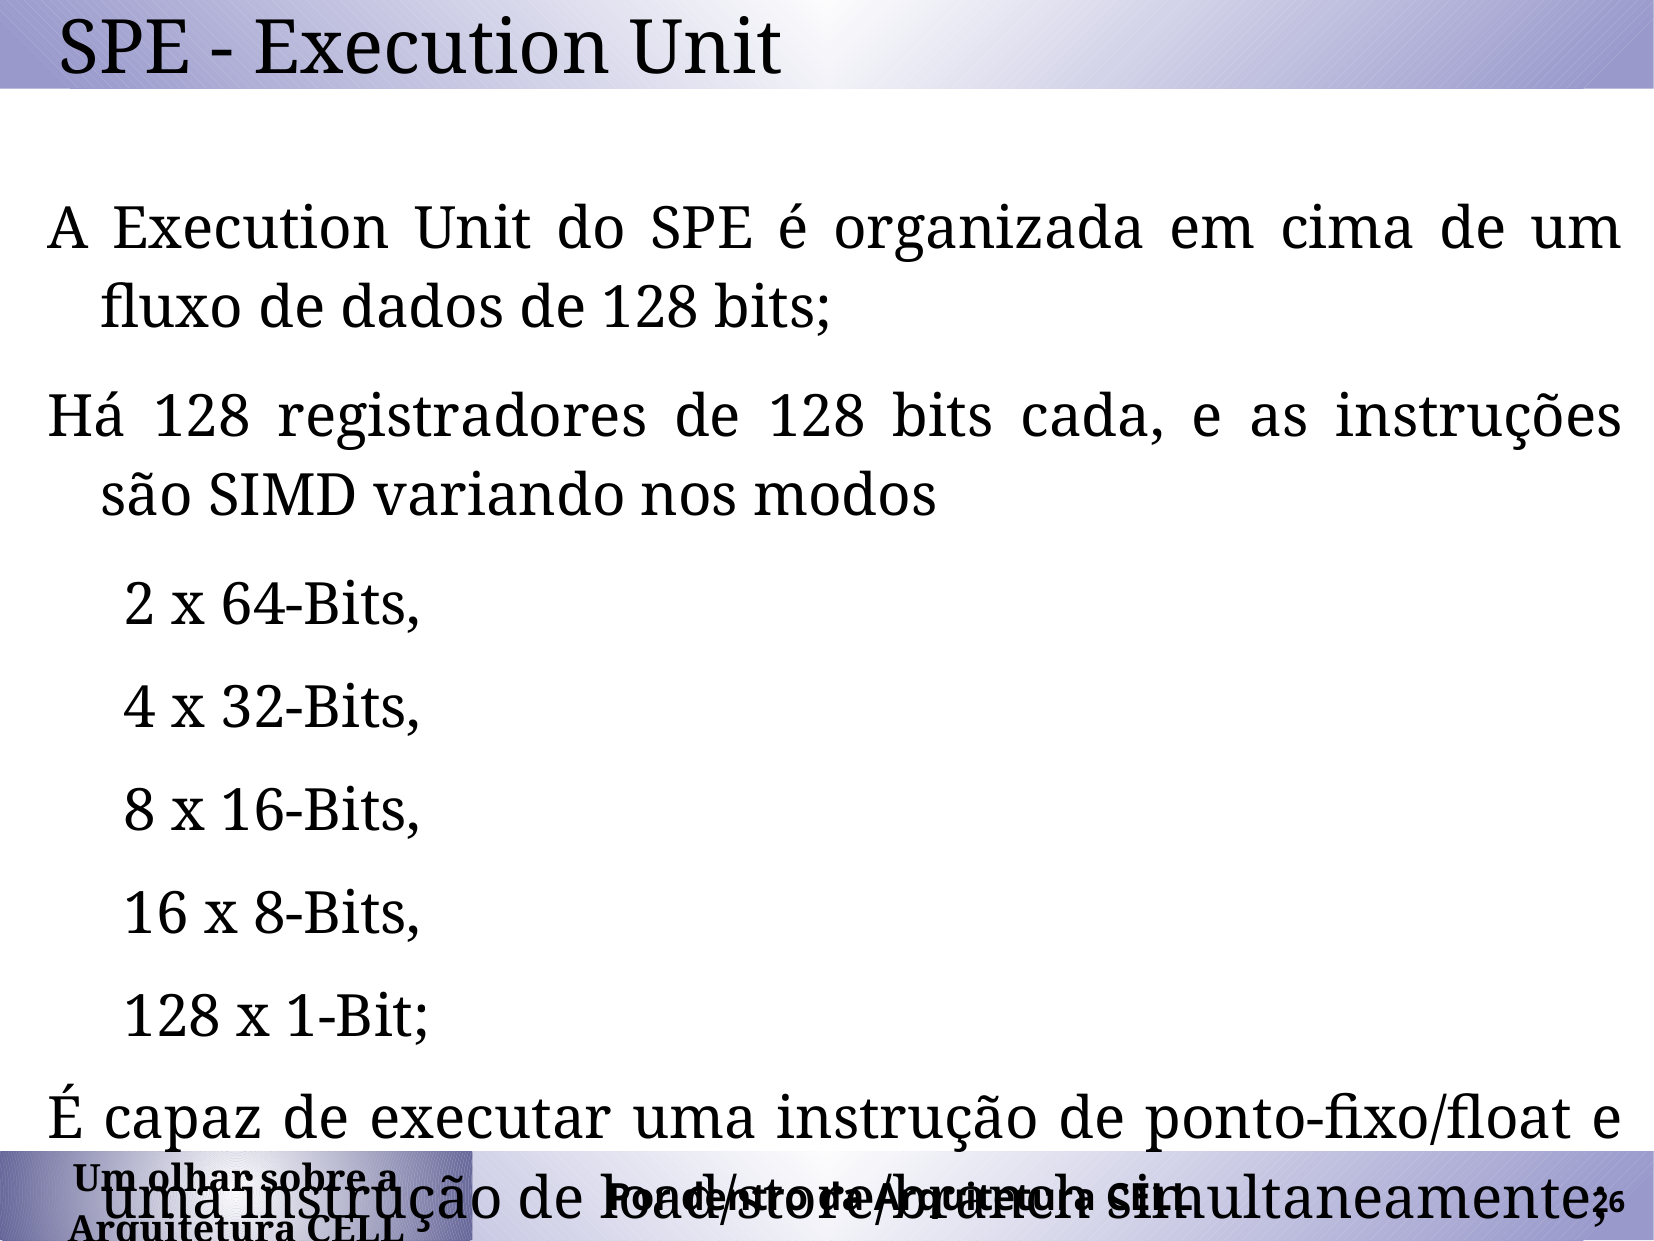

# SPE - Execution Unit
A Execution Unit do SPE é organizada em cima de um fluxo de dados de 128 bits;
Há 128 registradores de 128 bits cada, e as instruções são SIMD variando nos modos
2 x 64-Bits,
4 x 32-Bits,
8 x 16-Bits,
16 x 8-Bits,
128 x 1-Bit;
É capaz de executar uma instrução de ponto-fixo/float e uma instrução de load/store/branch simultaneamente;
Por dentro da Arquitetura CELL
26